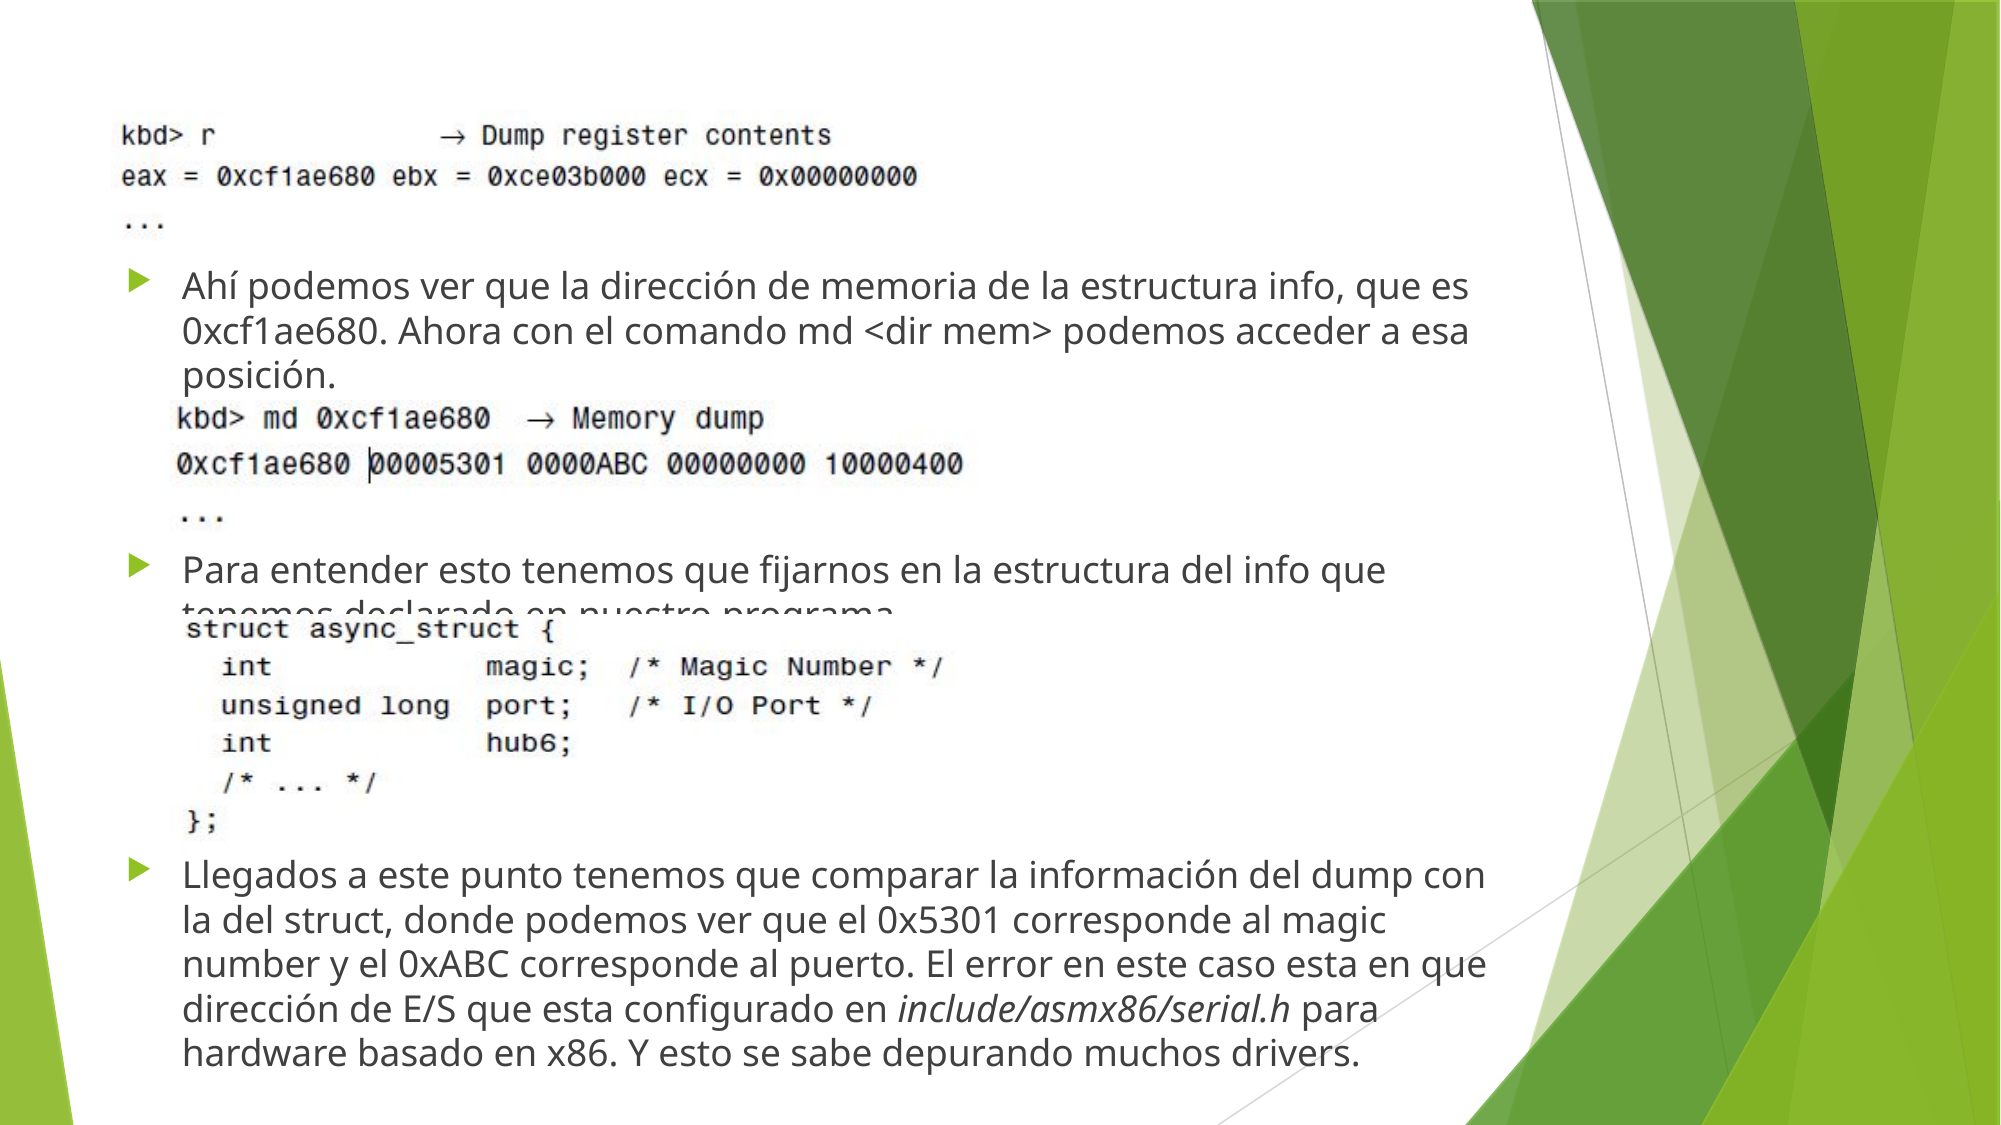

# Ahí podemos ver que la dirección de memoria de la estructura info, que es 0xcf1ae680. Ahora con el comando md <dir mem> podemos acceder a esa posición.
Para entender esto tenemos que fijarnos en la estructura del info que tenemos declarado en nuestro programa.
Llegados a este punto tenemos que comparar la información del dump con la del struct, donde podemos ver que el 0x5301 corresponde al magic number y el 0xABC corresponde al puerto. El error en este caso esta en que dirección de E/S que esta configurado en include/asmx86/serial.h para hardware basado en x86. Y esto se sabe depurando muchos drivers.